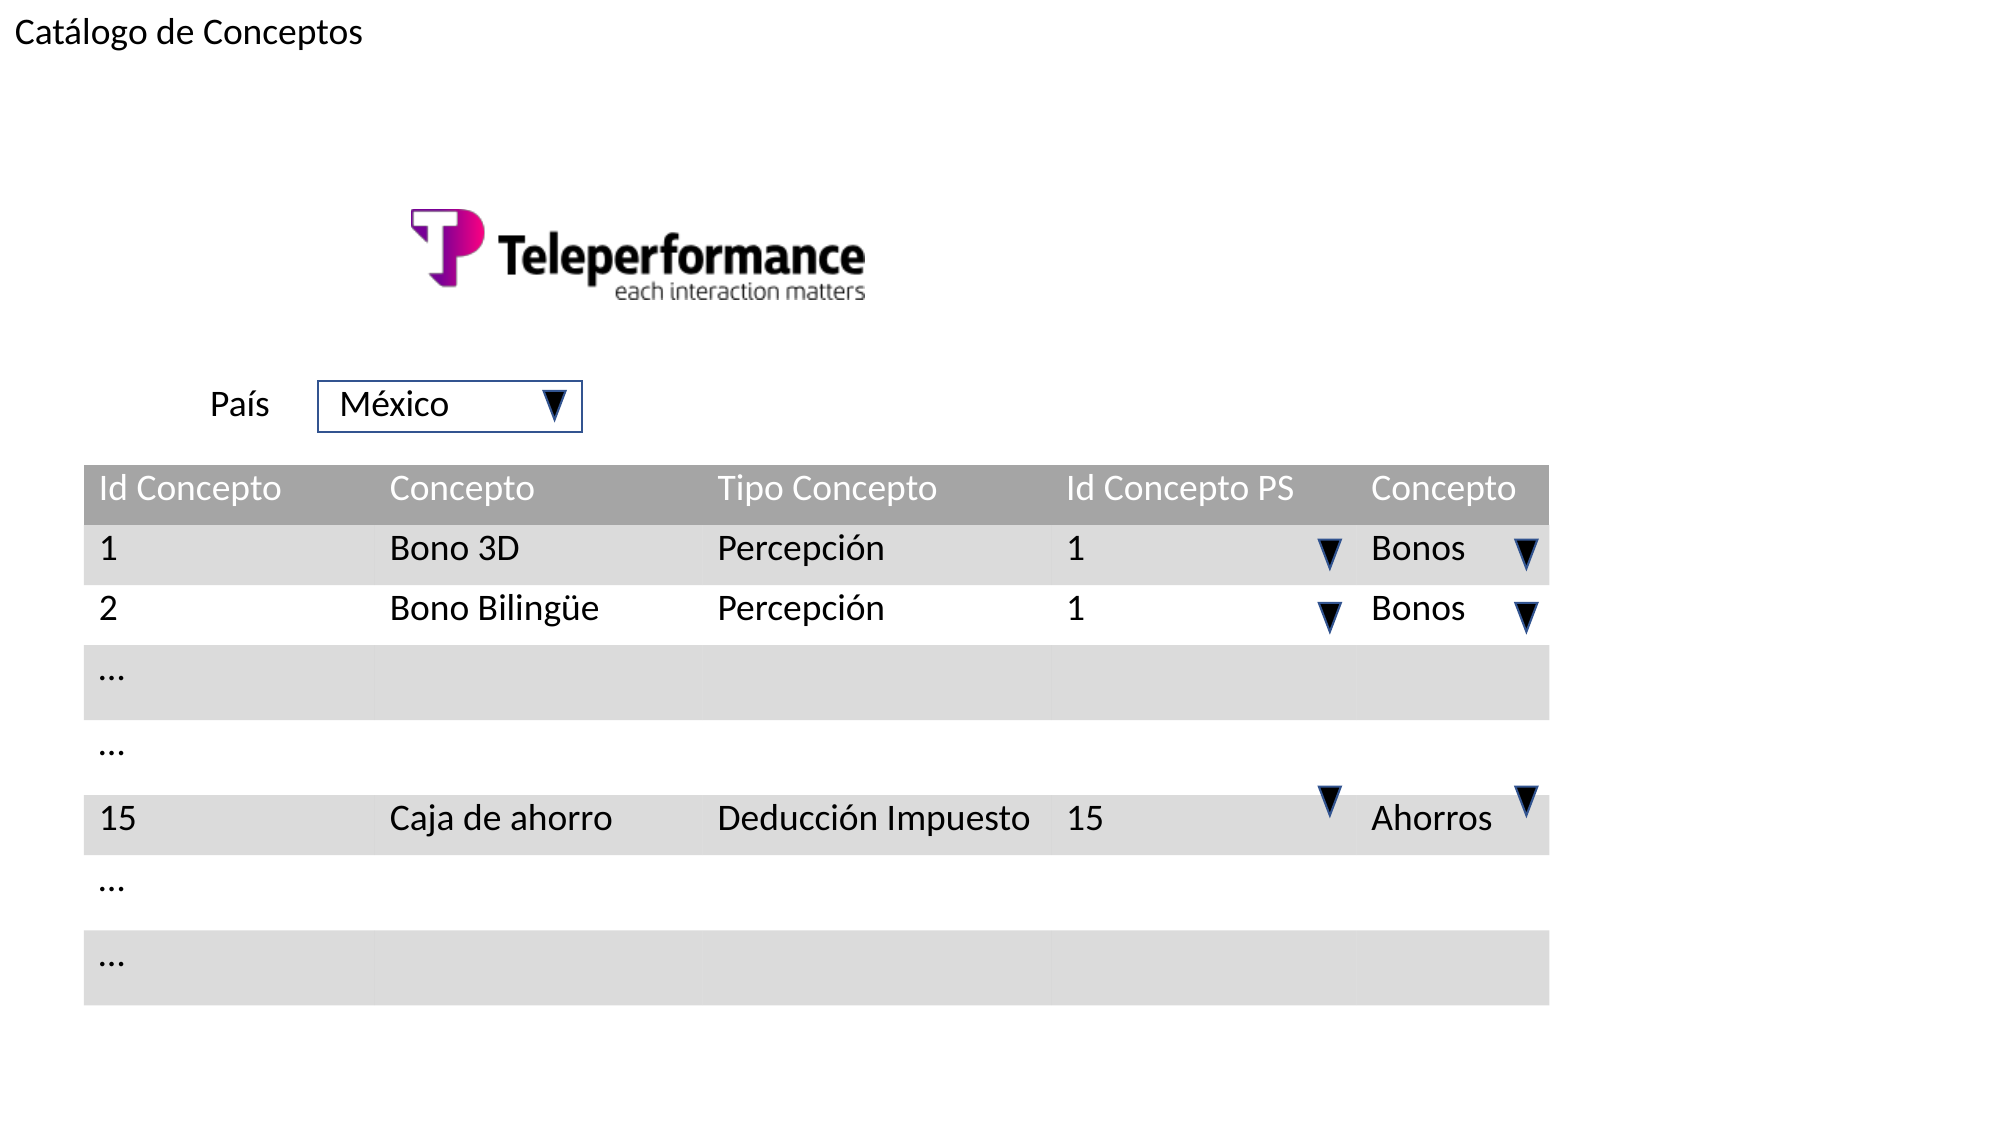

Catálogo de Conceptos
País
México
| Id Concepto | Concepto | Tipo Concepto | Id Concepto PS | Concepto |
| --- | --- | --- | --- | --- |
| 1 | Bono 3D | Percepción | 1 | Bonos |
| 2 | Bono Bilingüe | Percepción | 1 | Bonos |
| … | | | | |
| … | | | | |
| 15 | Caja de ahorro | Deducción Impuesto | 15 | Ahorros |
| … | | | | |
| … | | | | |